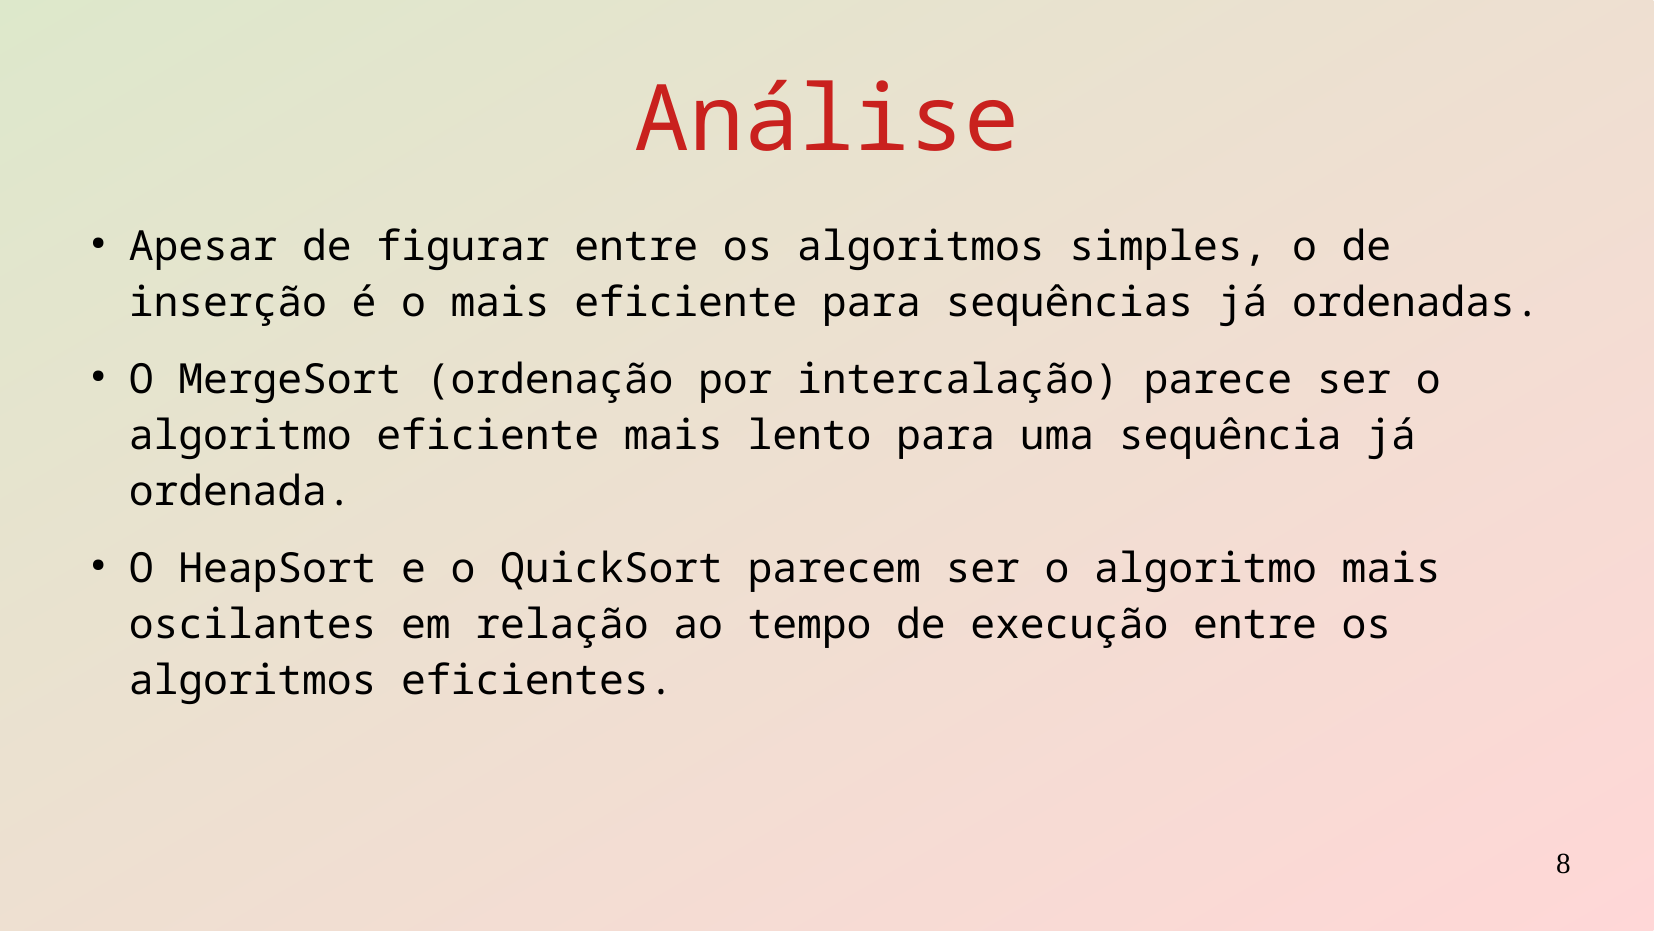

# Análise
Apesar de figurar entre os algoritmos simples, o de inserção é o mais eficiente para sequências já ordenadas.
O MergeSort (ordenação por intercalação) parece ser o algoritmo eficiente mais lento para uma sequência já ordenada.
O HeapSort e o QuickSort parecem ser o algoritmo mais oscilantes em relação ao tempo de execução entre os algoritmos eficientes.
8